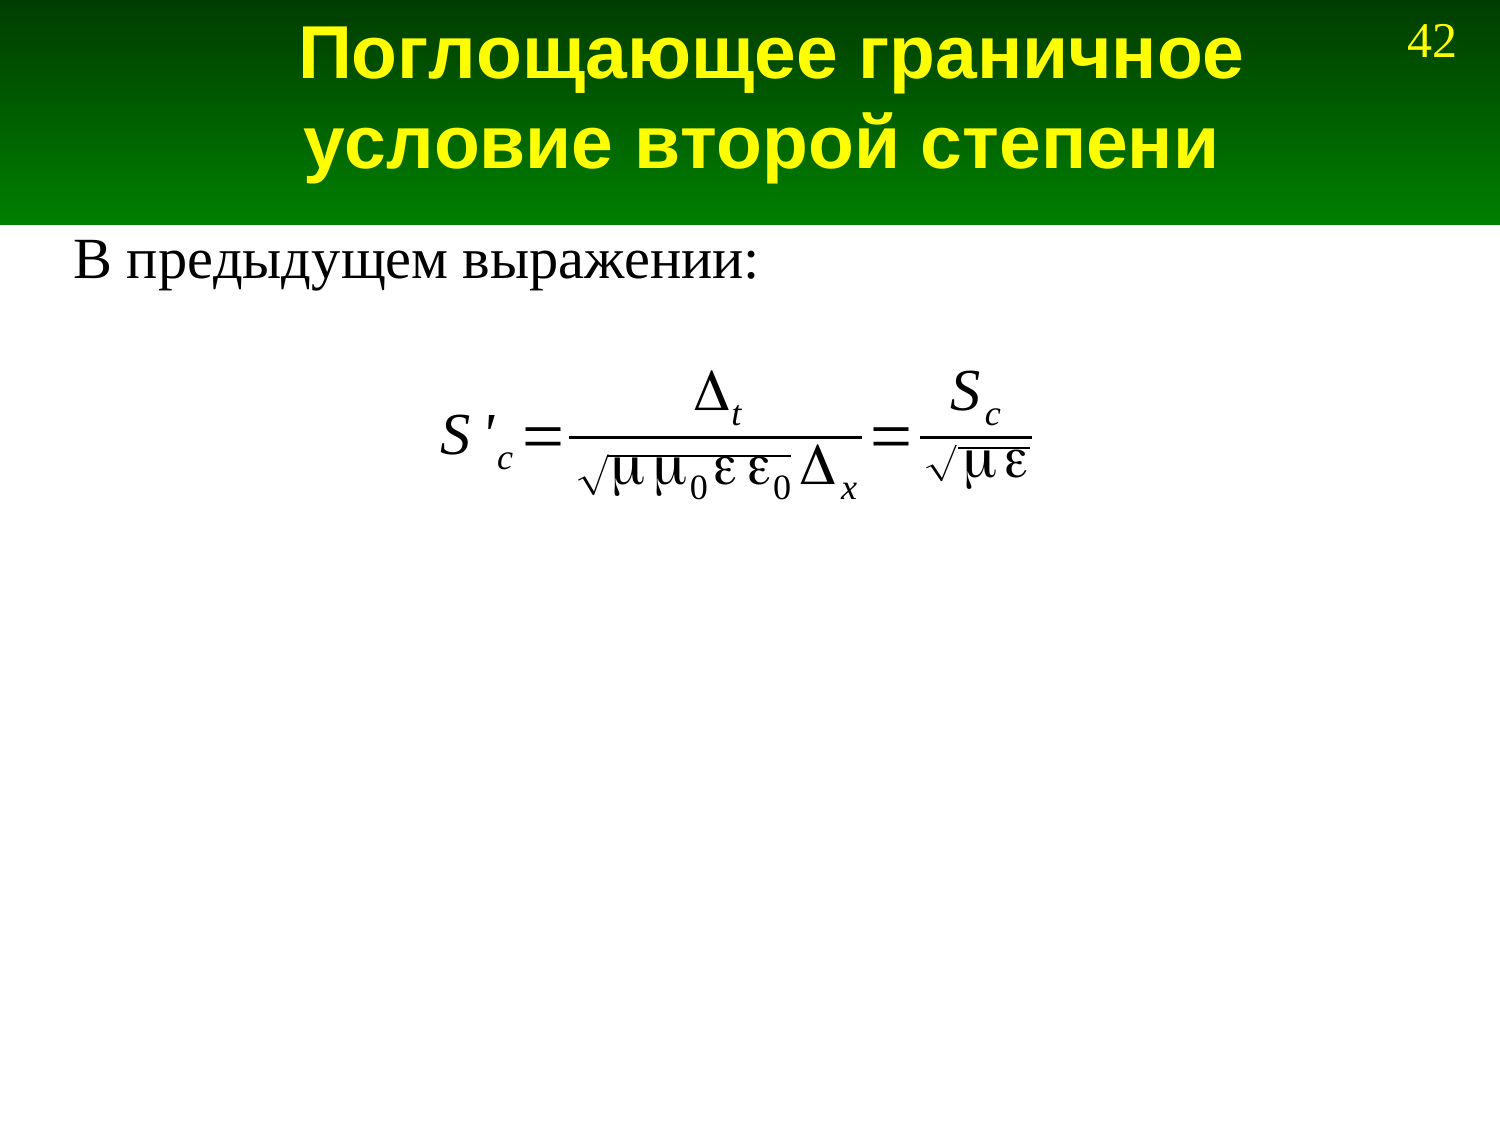

# Поглощающее граничное условие второй степени
В предыдущем выражении: